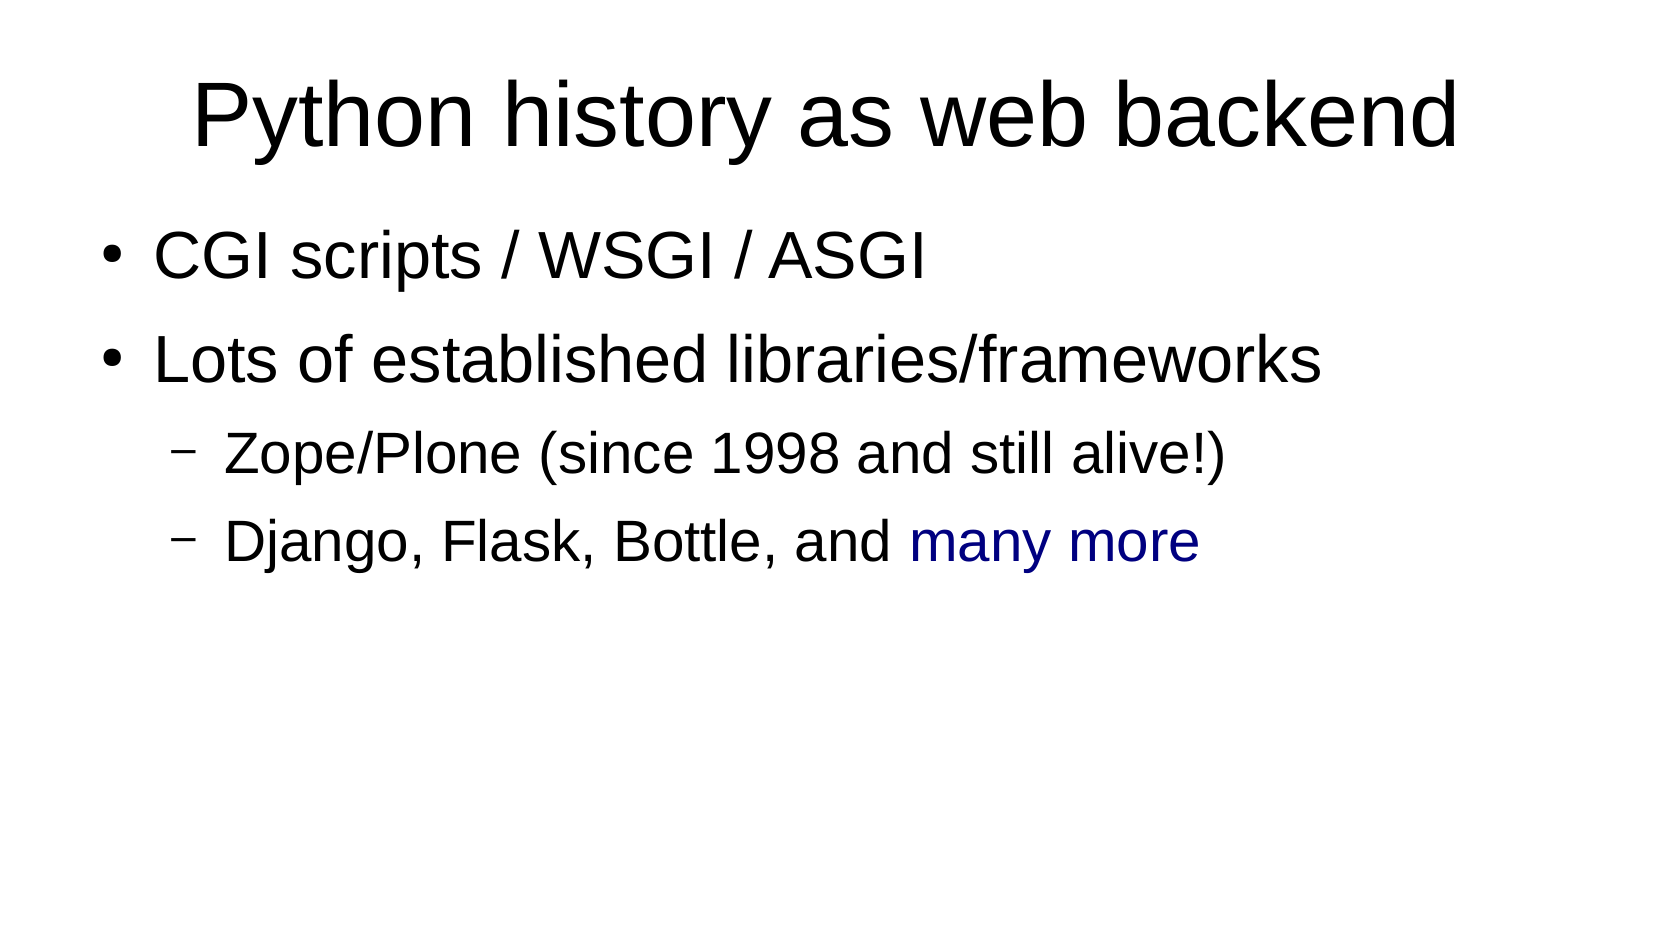

# Python history as web backend
CGI scripts / WSGI / ASGI
Lots of established libraries/frameworks
Zope/Plone (since 1998 and still alive!)
Django, Flask, Bottle, and many more